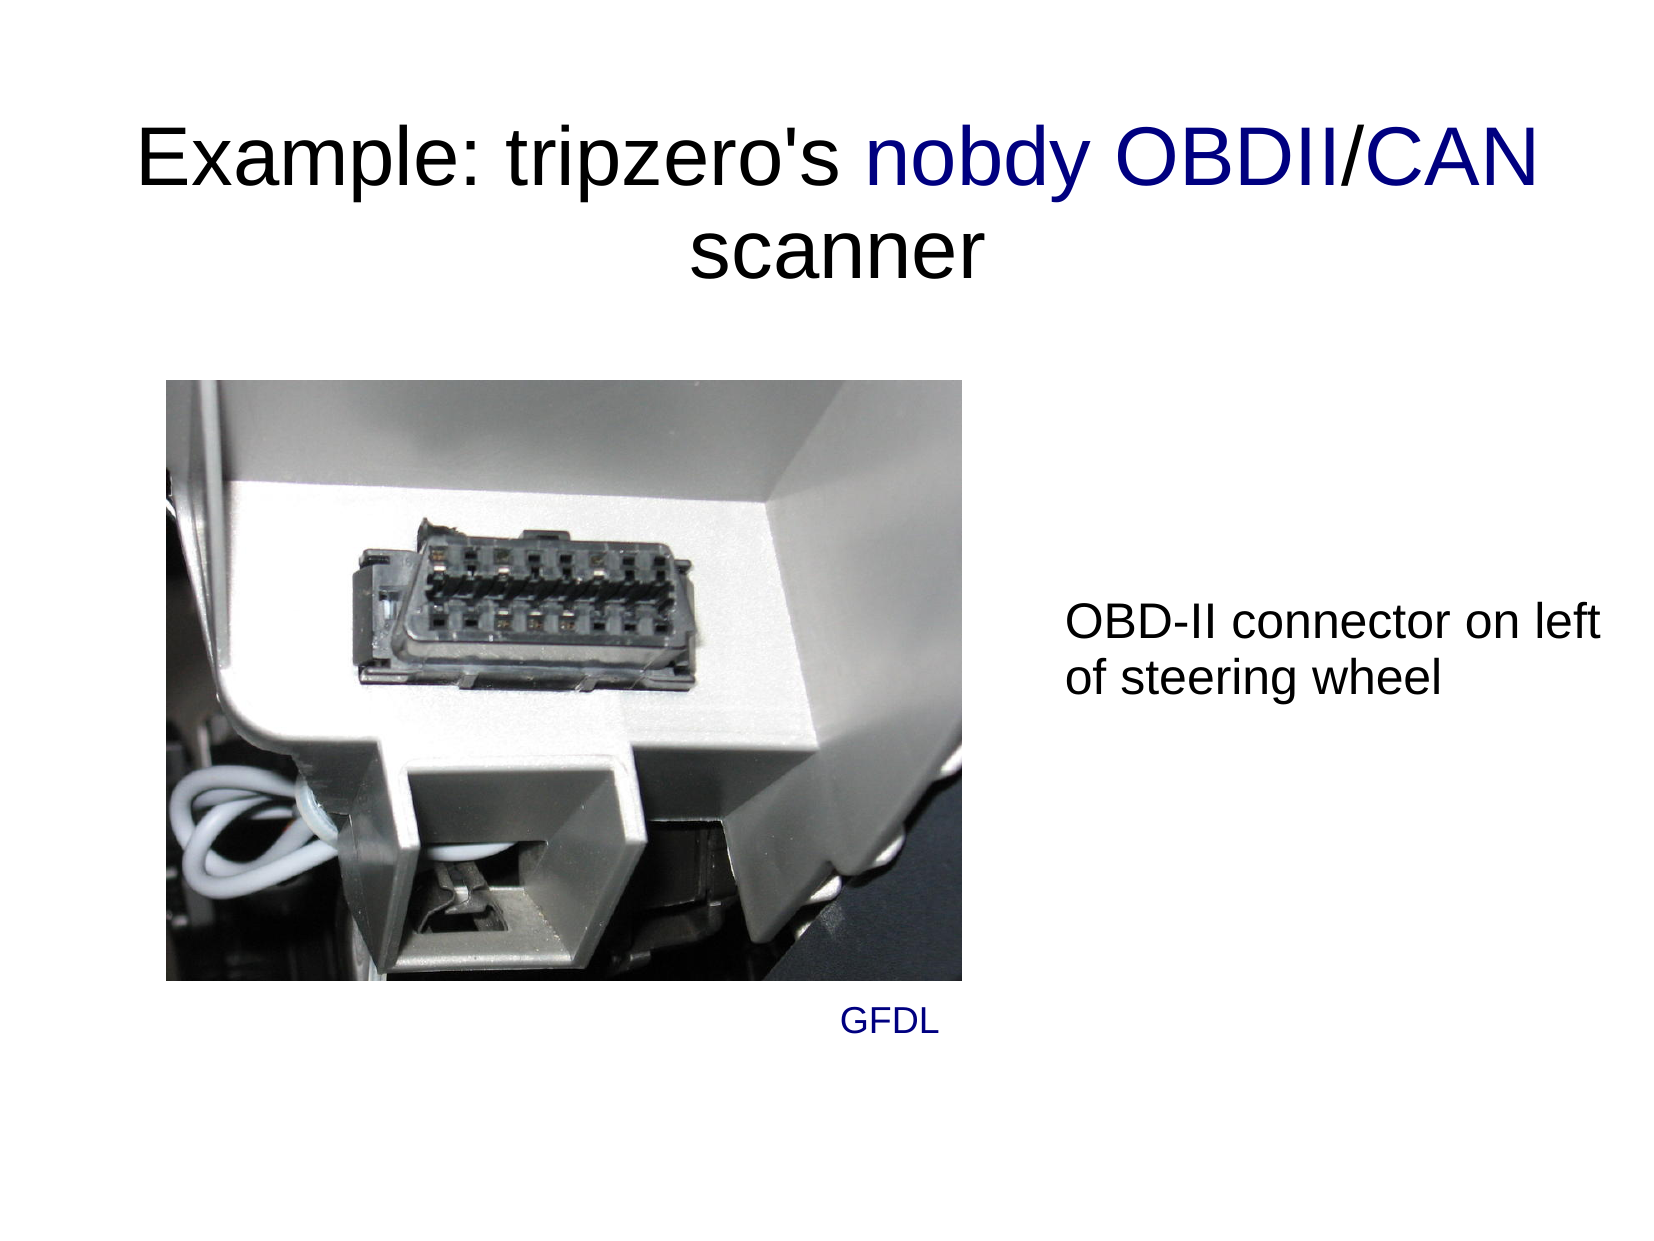

# Example: tripzero's nobdy OBDII/CAN scanner
OBD-II connector on left
of steering wheel
GFDL